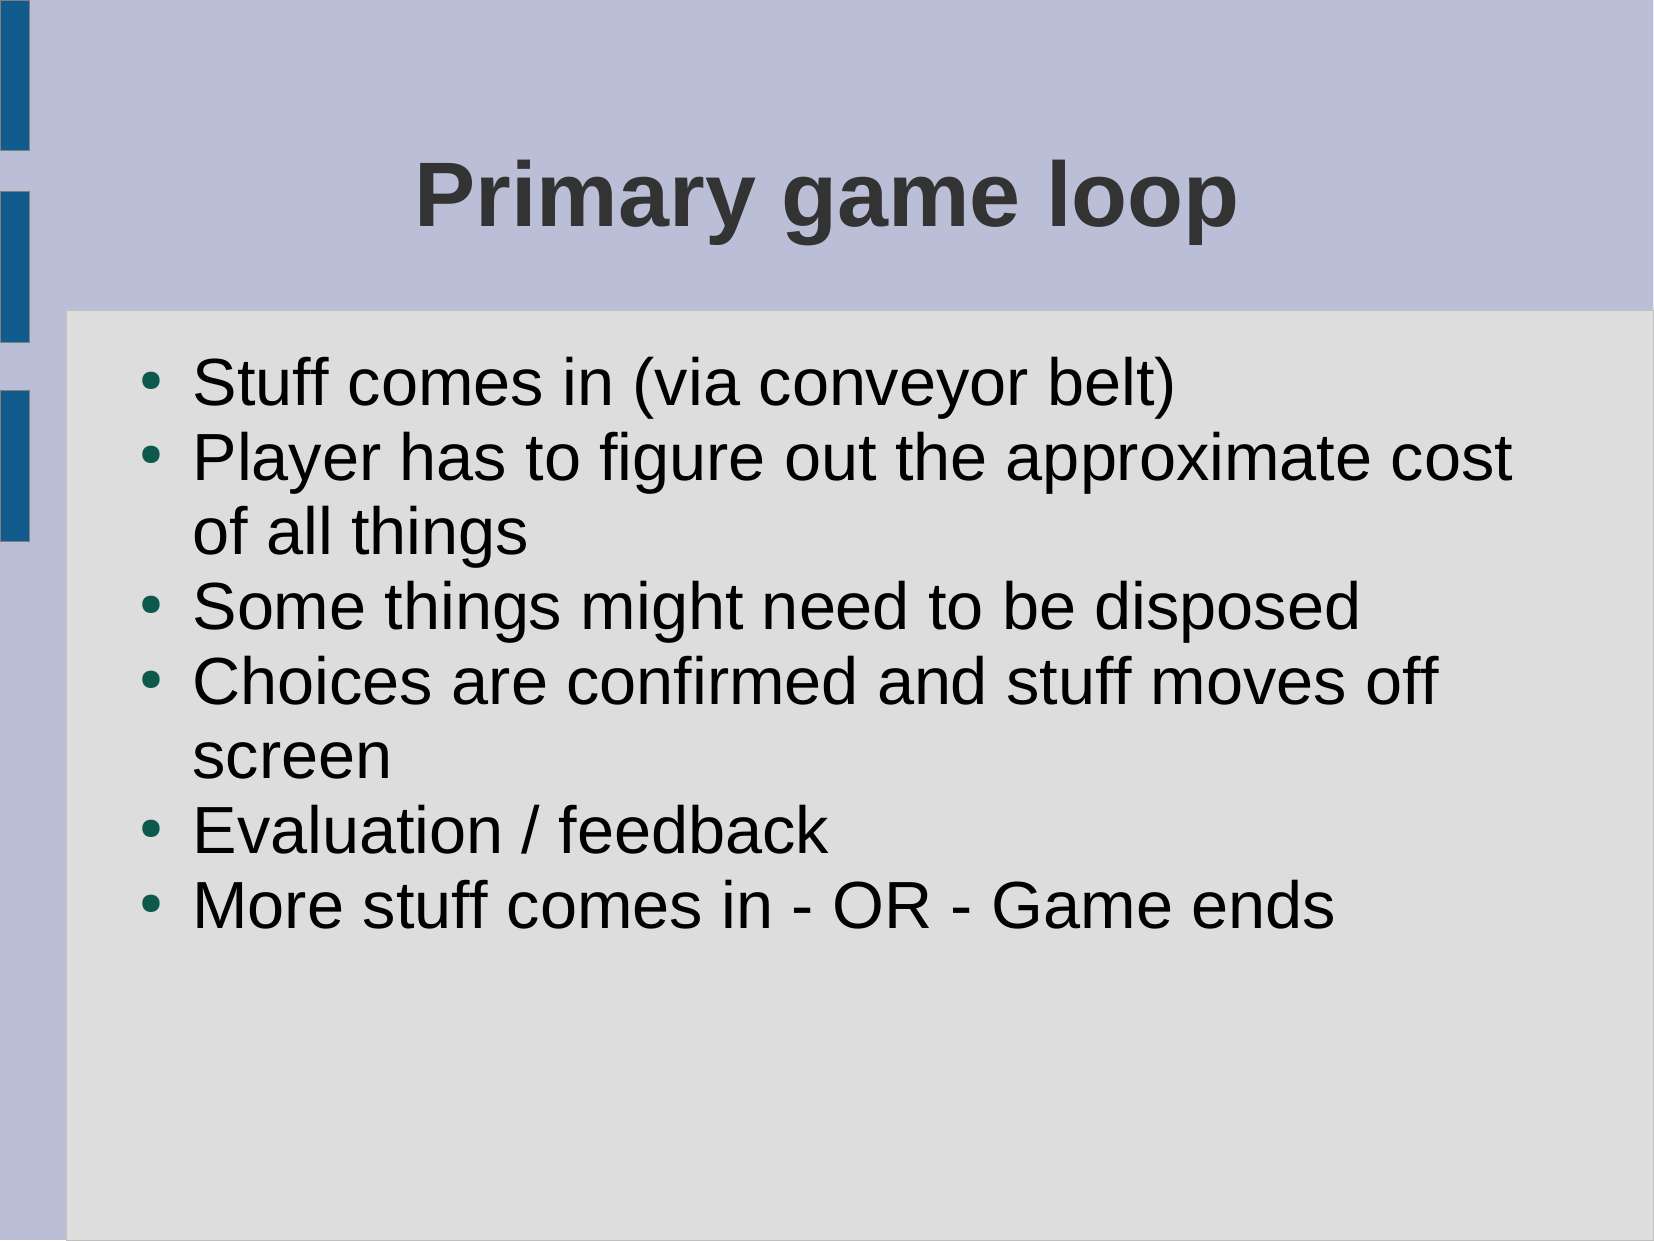

# Primary game loop
Stuff comes in (via conveyor belt)
Player has to figure out the approximate cost of all things
Some things might need to be disposed
Choices are confirmed and stuff moves off screen
Evaluation / feedback
More stuff comes in - OR - Game ends